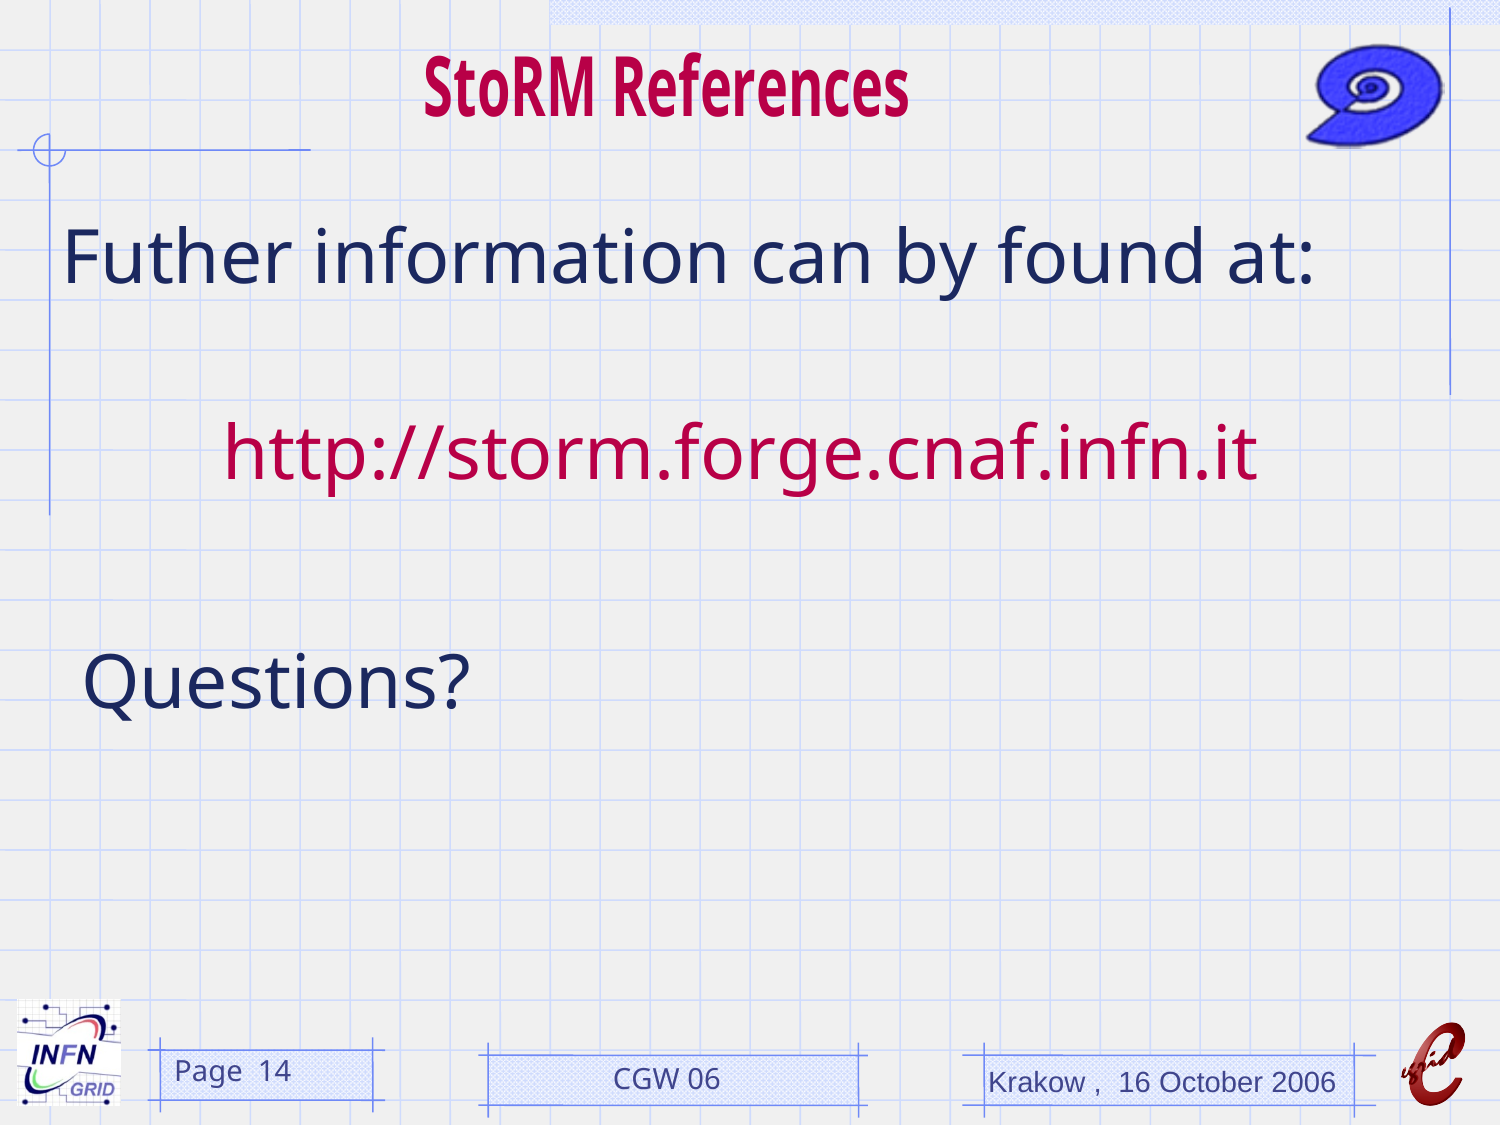

StoRM References
# Futher information can by found at:
http://storm.forge.cnaf.infn.it
 Questions?
14